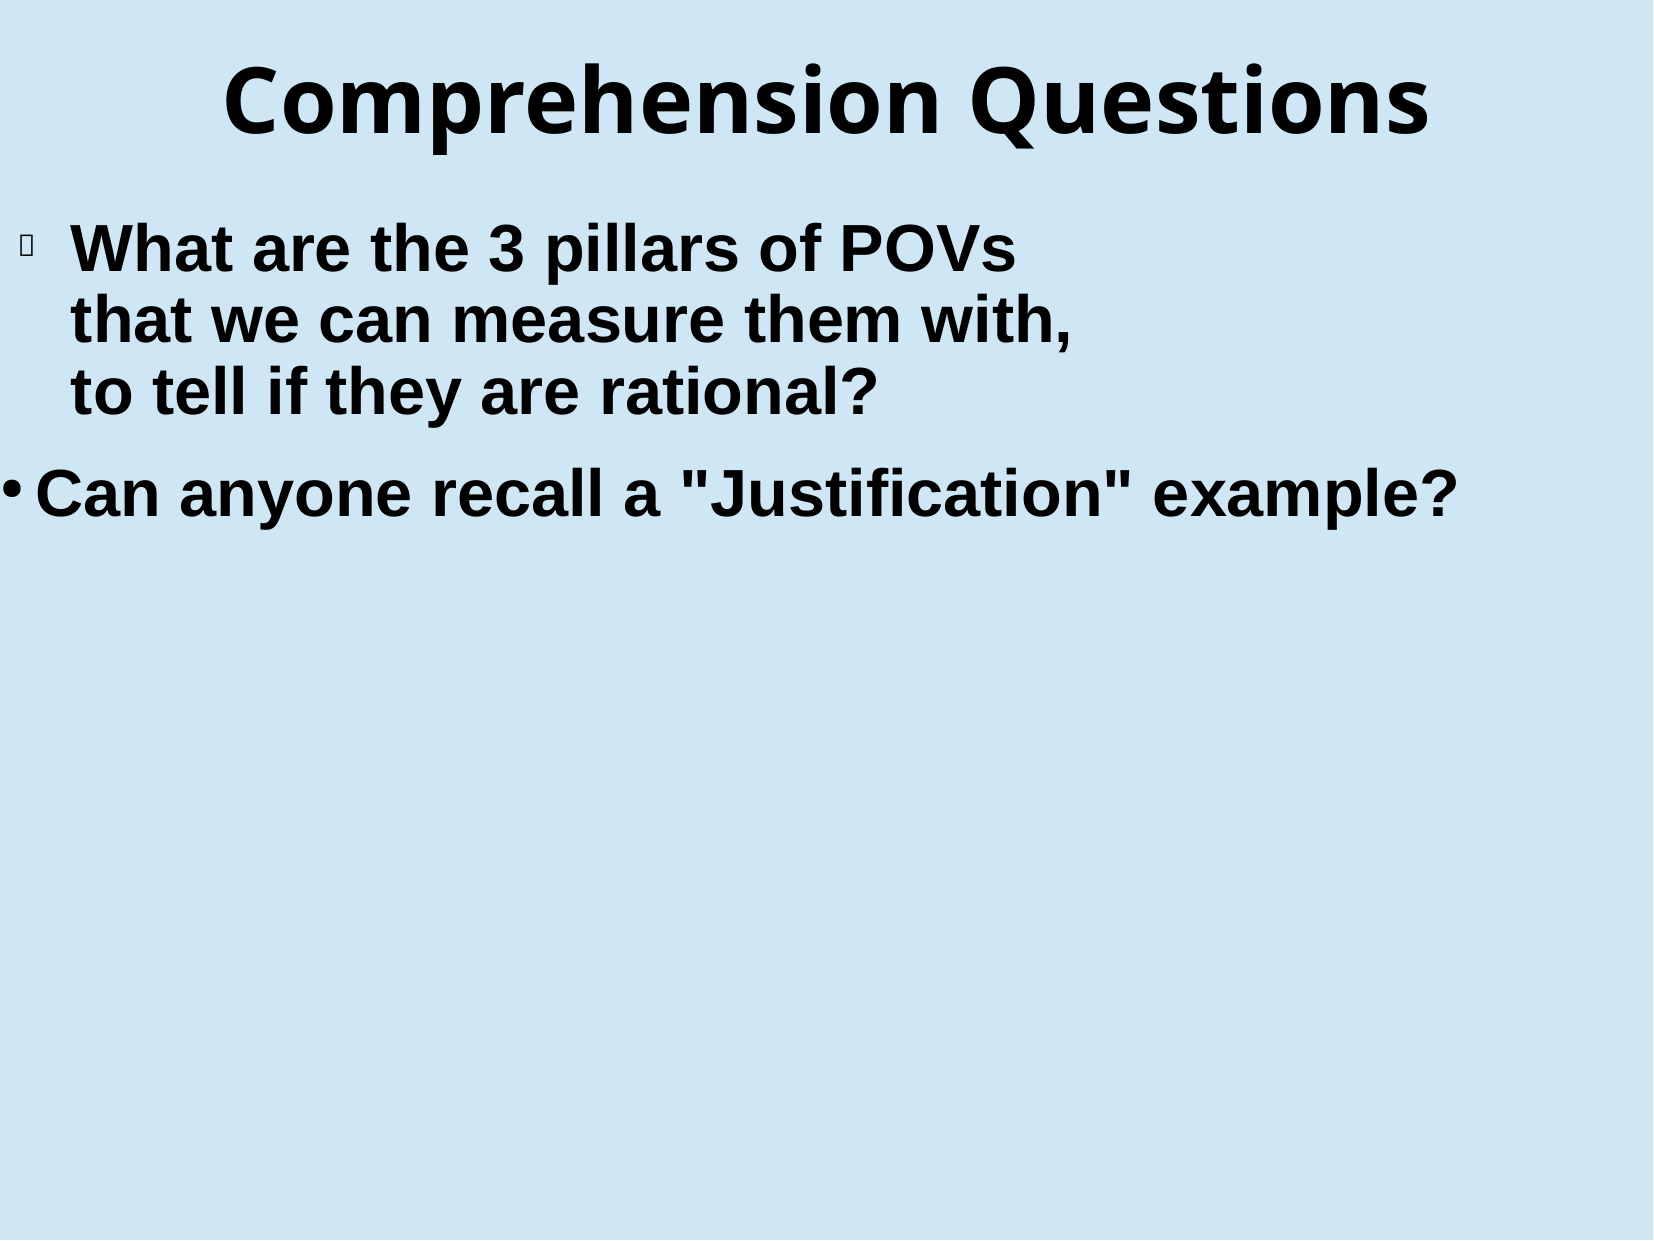

# Comprehension Questions
What are the 3 pillars of POVs
that we can measure them with,
to tell if they are rational?
Can anyone recall a "Justification" example?